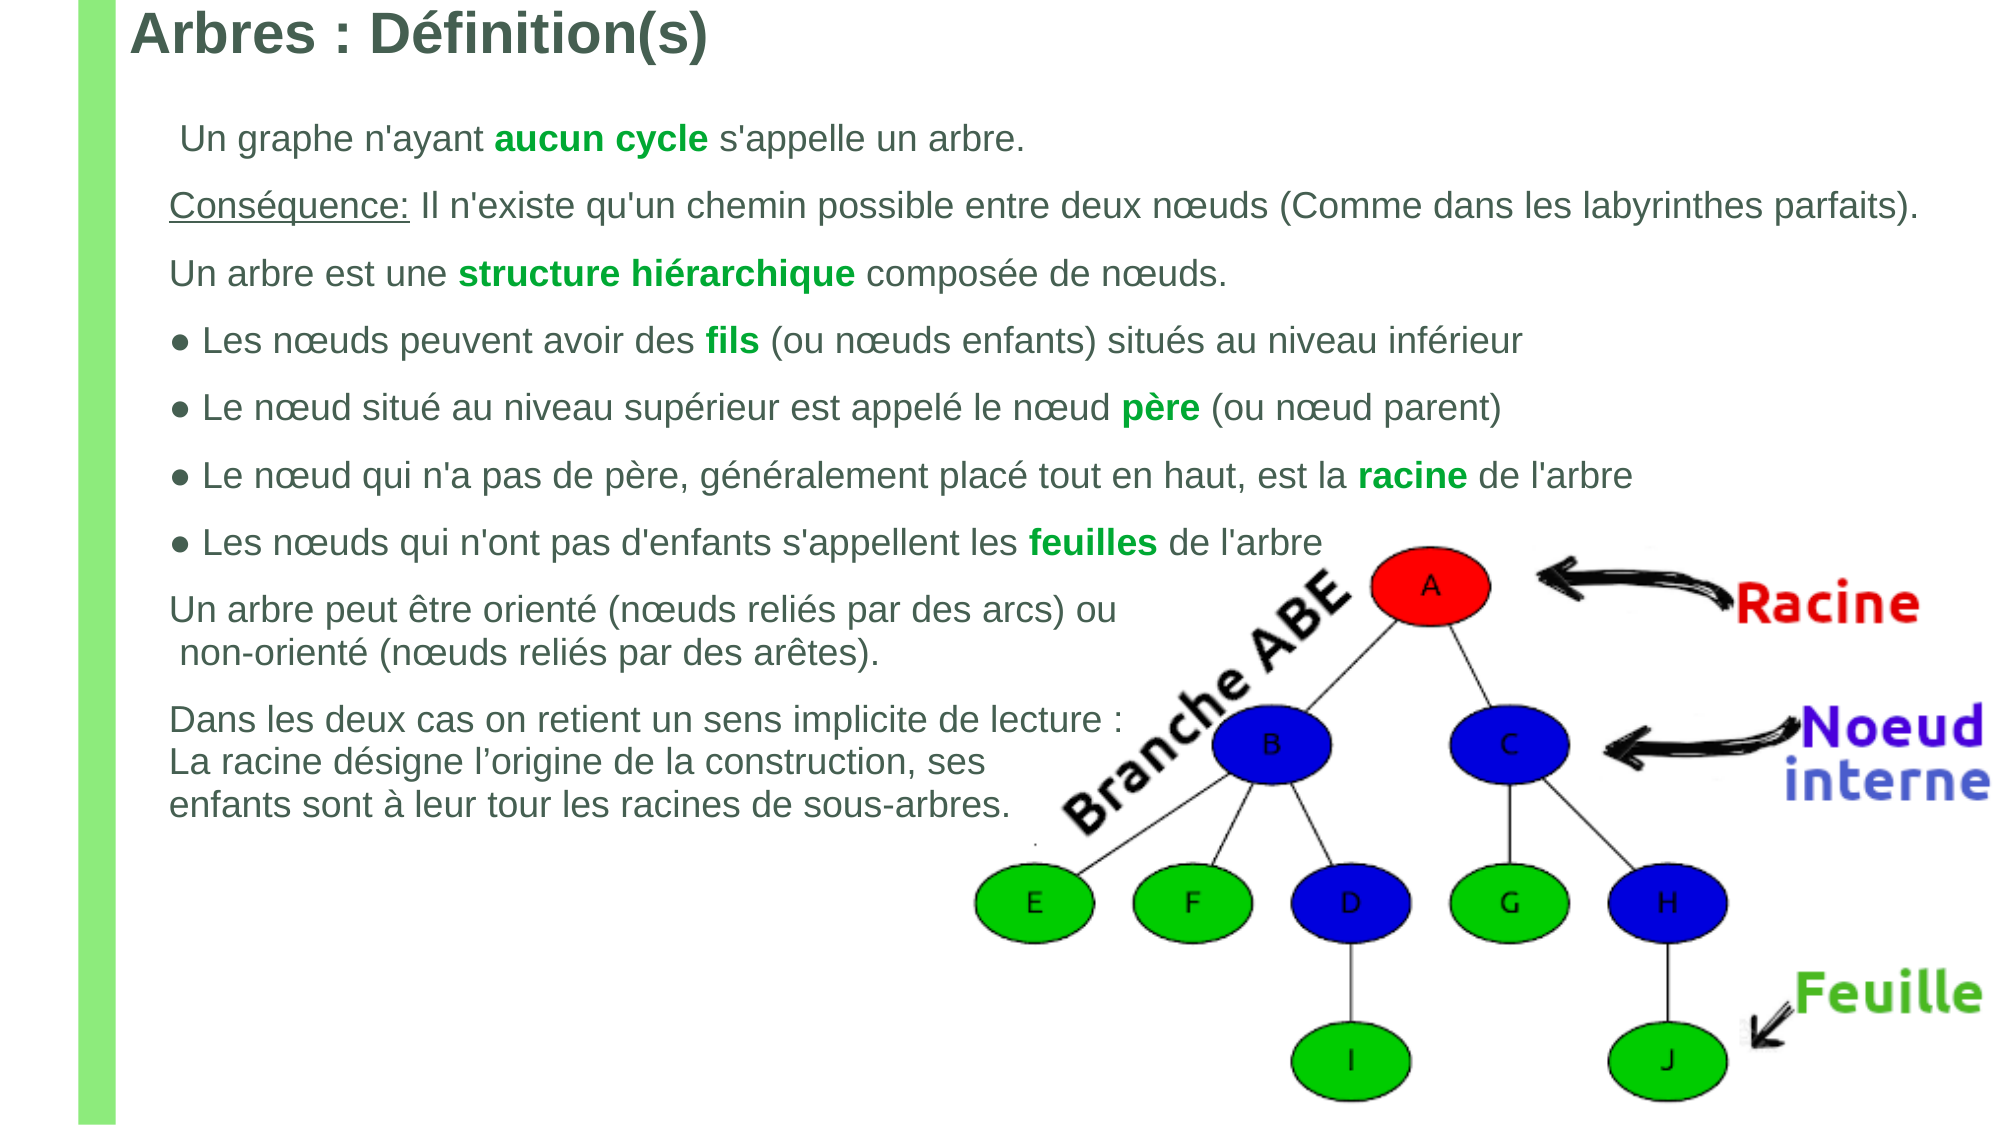

Arbres : Définition(s)
 Un graphe n'ayant aucun cycle s'appelle un arbre.
Conséquence: Il n'existe qu'un chemin possible entre deux nœuds (Comme dans les labyrinthes parfaits).
Un arbre est une structure hiérarchique composée de nœuds.
● Les nœuds peuvent avoir des fils (ou nœuds enfants) situés au niveau inférieur
● Le nœud situé au niveau supérieur est appelé le nœud père (ou nœud parent)
● Le nœud qui n'a pas de père, généralement placé tout en haut, est la racine de l'arbre
● Les nœuds qui n'ont pas d'enfants s'appellent les feuilles de l'arbre
Un arbre peut être orienté (nœuds reliés par des arcs) ou
 non-orienté (nœuds reliés par des arêtes).
Dans les deux cas on retient un sens implicite de lecture :
La racine désigne l’origine de la construction, ses
enfants sont à leur tour les racines de sous-arbres.